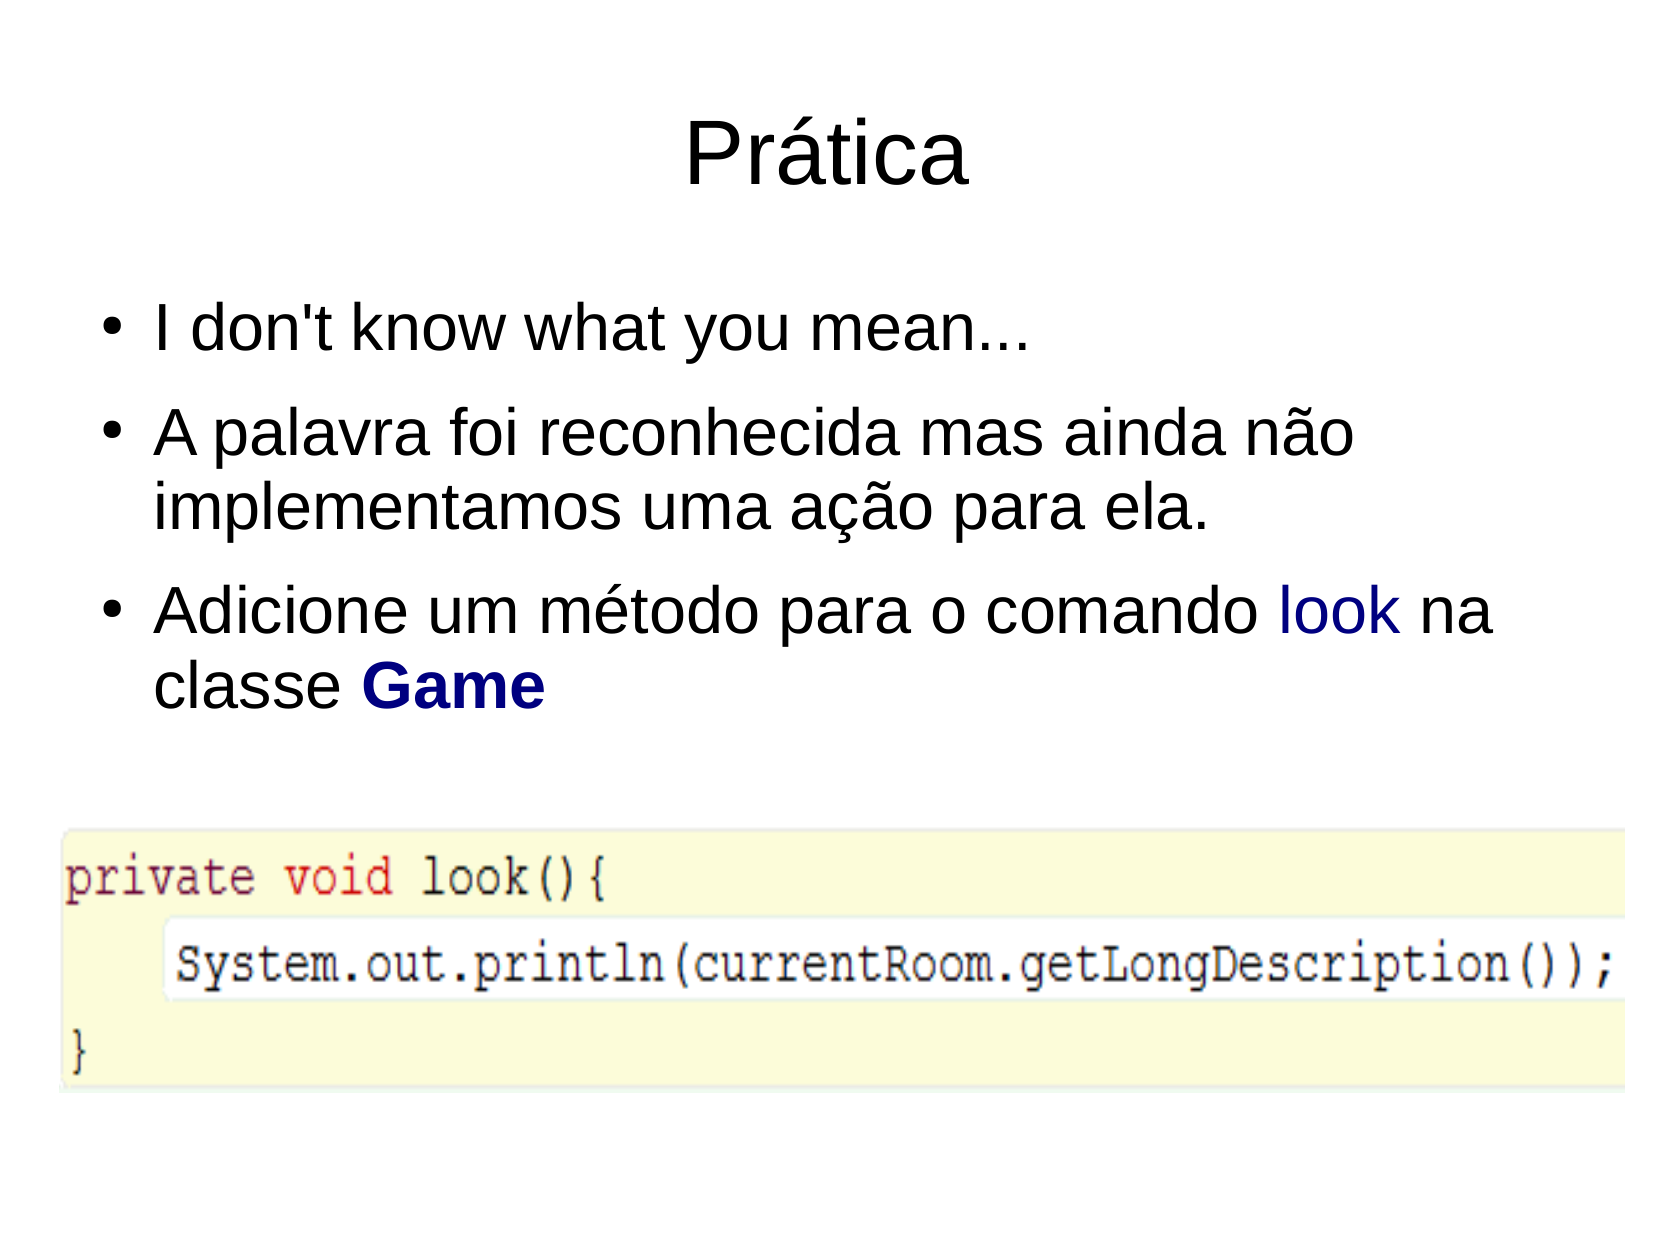

# Prática
I don't know what you mean...
A palavra foi reconhecida mas ainda não implementamos uma ação para ela.
Adicione um método para o comando look na classe Game